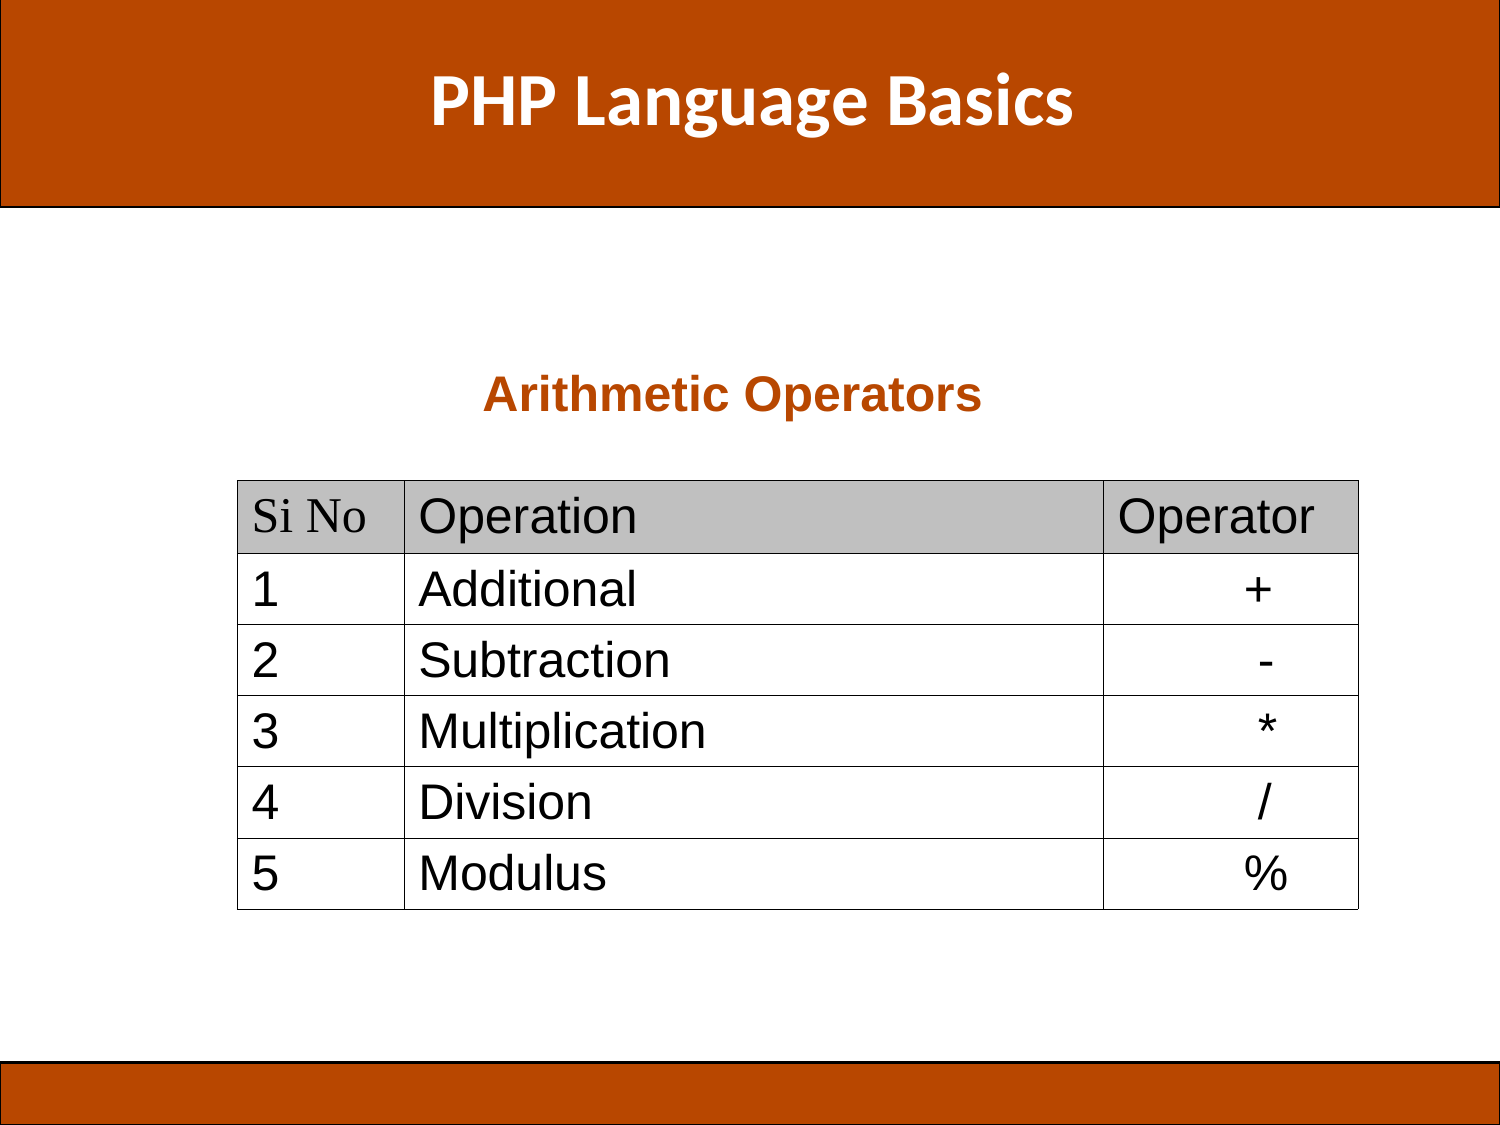

PHP Language Basics
#
 Arithmetic Operators
| Si No | Operation | Operator |
| --- | --- | --- |
| 1 | Additional | + |
| 2 | Subtraction | - |
| 3 | Multiplication | \* |
| 4 | Division | / |
| 5 | Modulus | % |